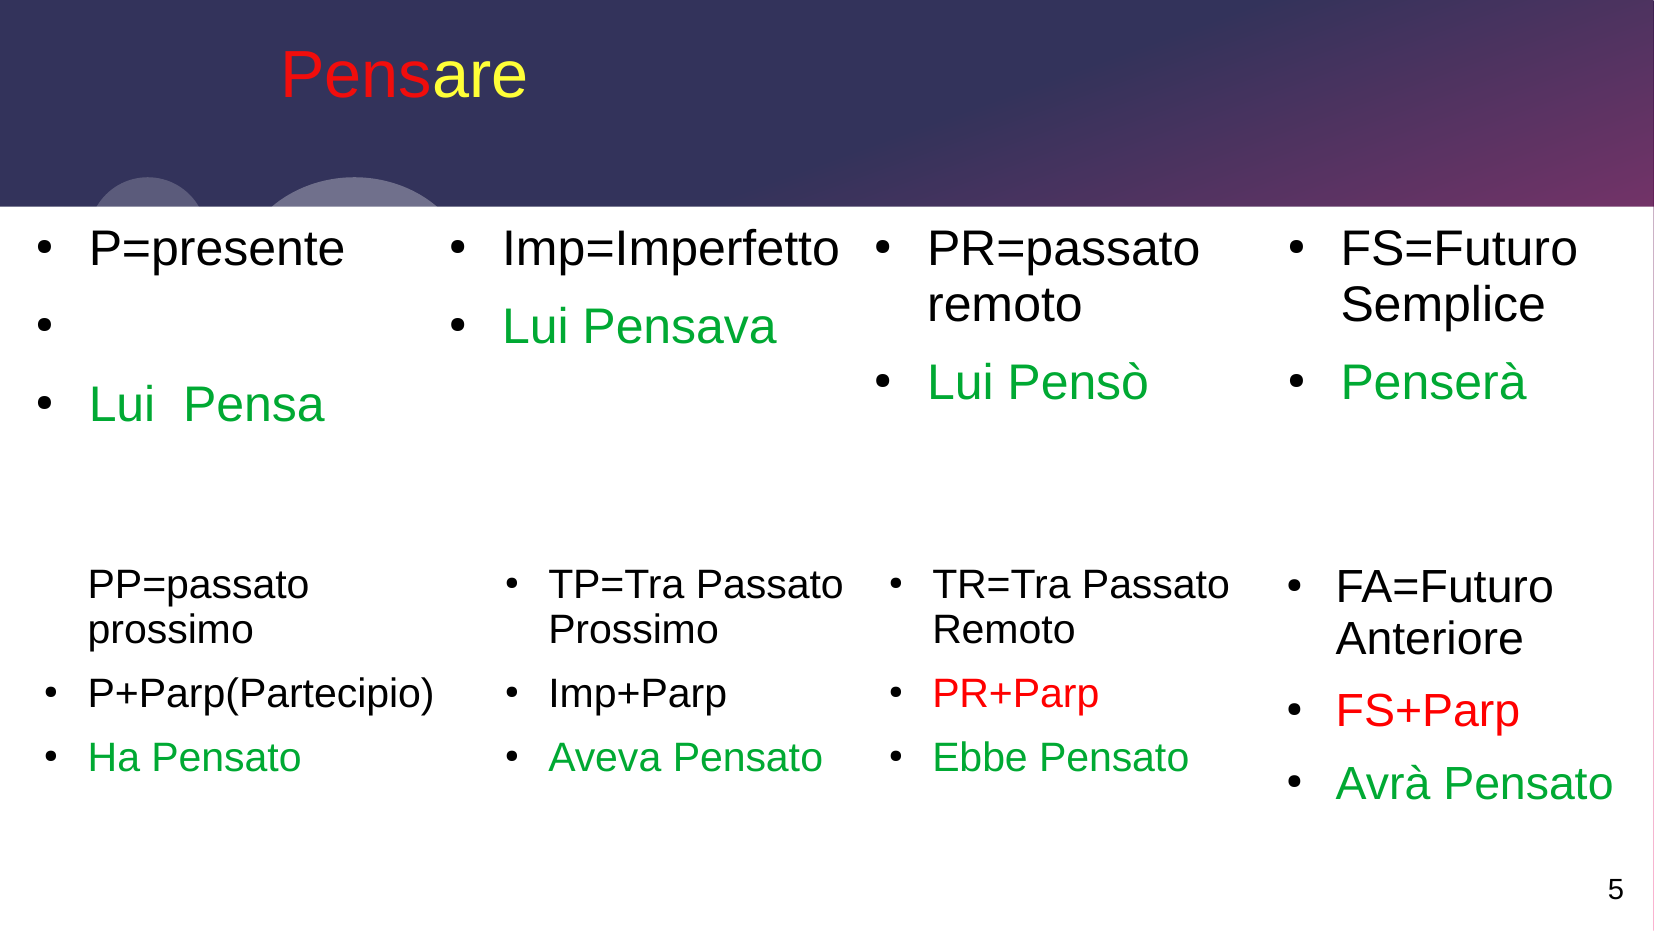

Pensare
# P=presente
Lui Pensa
Imp=Imperfetto
Lui Pensava
PR=passato remoto
Lui Pensò
FS=Futuro Semplice
Penserà
PP=passato prossimo
P+Parp(Partecipio)
Ha Pensato
TP=Tra Passato Prossimo
Imp+Parp
Aveva Pensato
TR=Tra Passato Remoto
PR+Parp
Ebbe Pensato
FA=Futuro Anteriore
FS+Parp
Avrà Pensato